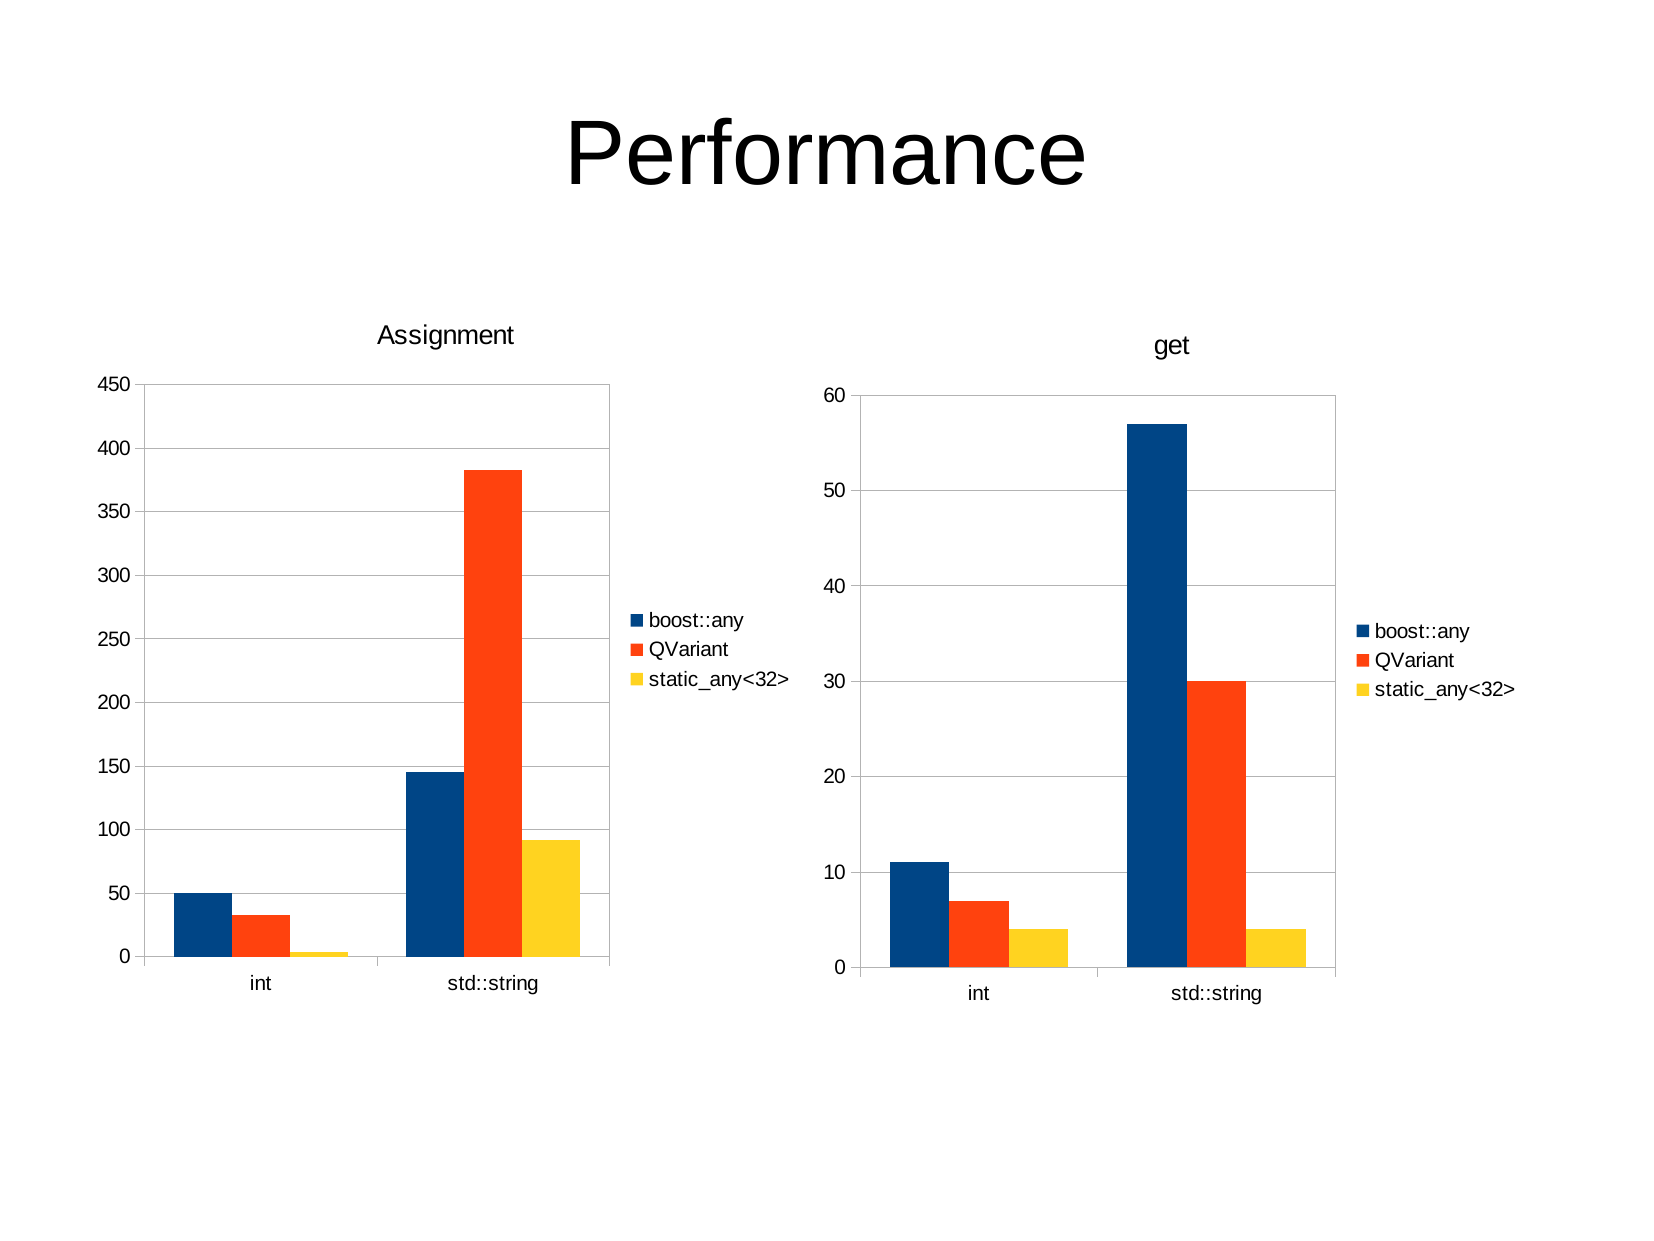

# Performance
### Chart: Assignment
| Category | boost::any | QVariant | static_any<32> |
|---|---|---|---|
| int | 50.0 | 33.0 | 4.0 |
| std::string | 145.0 | 383.0 | 92.0 |
### Chart: get
| Category | boost::any | QVariant | static_any<32> |
|---|---|---|---|
| int | 11.0 | 7.0 | 4.0 |
| std::string | 57.0 | 30.0 | 4.0 |